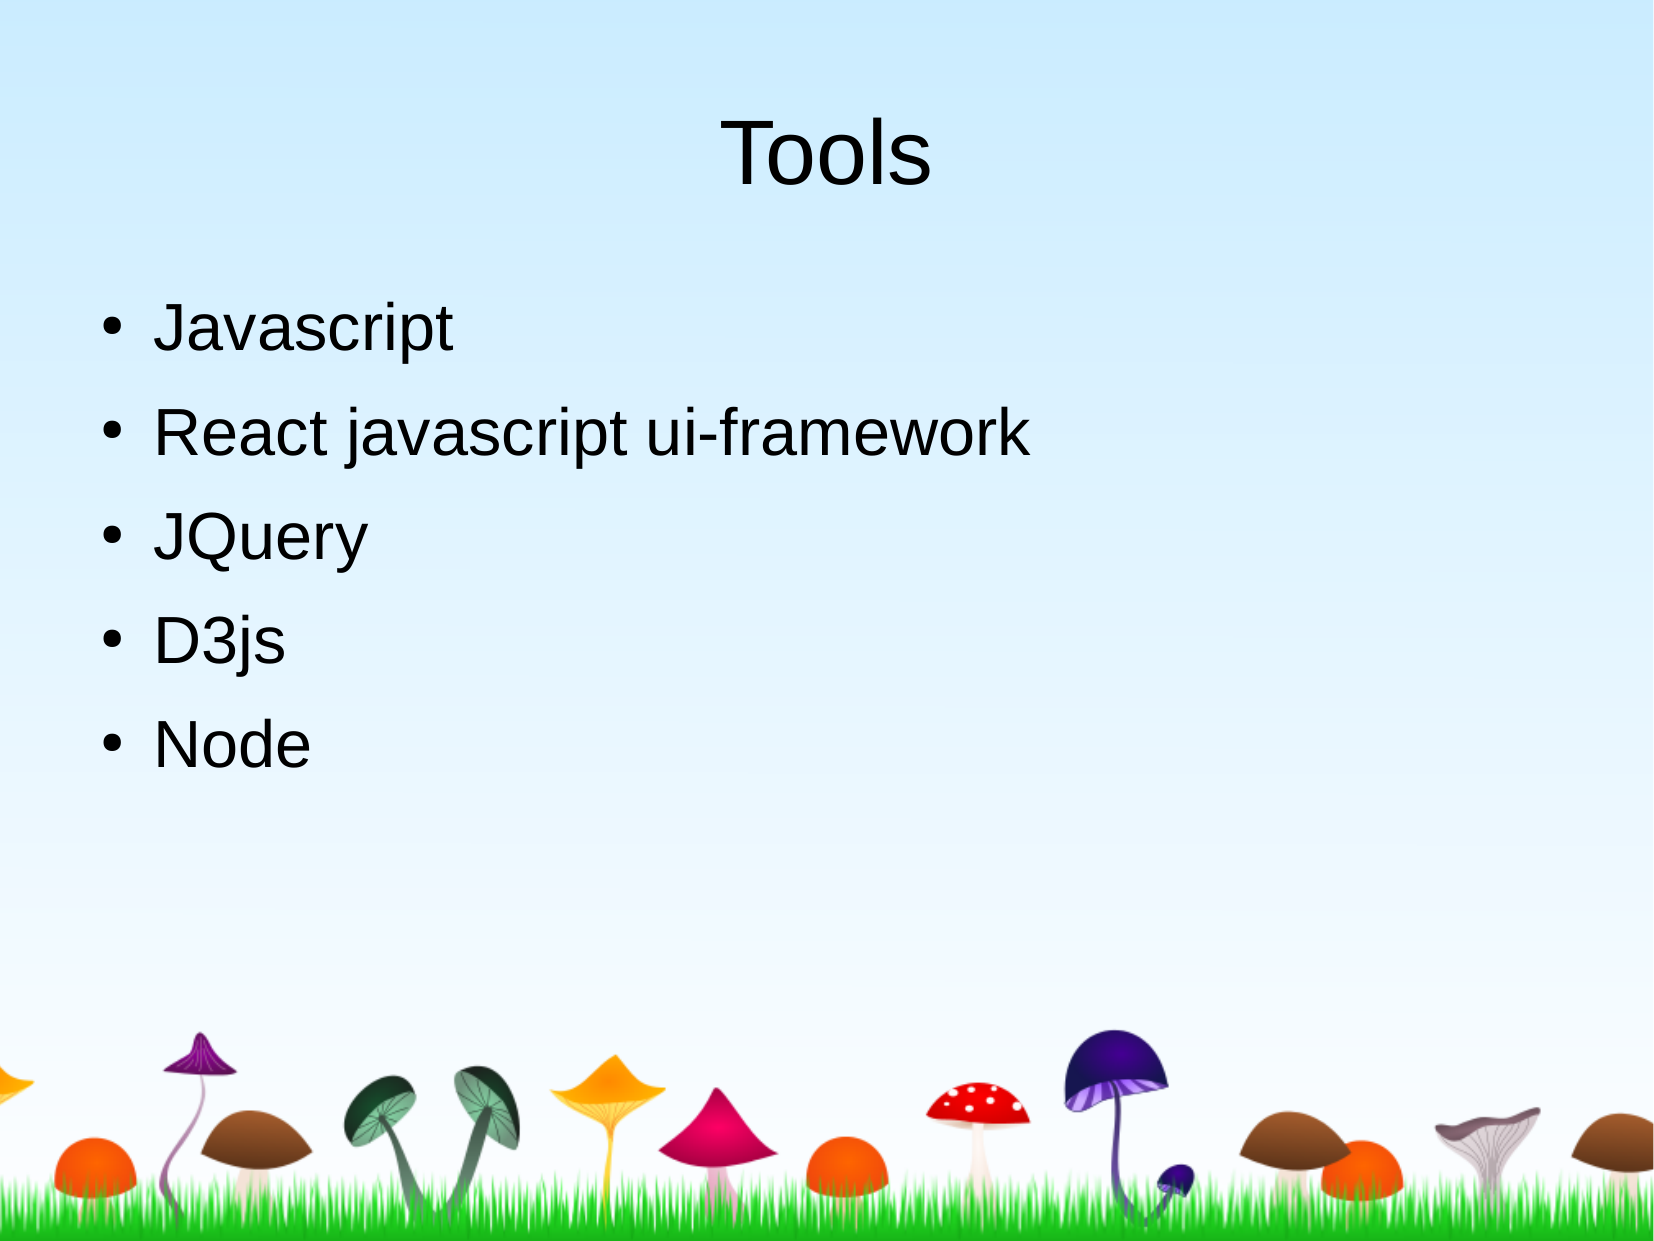

# Tools
Javascript
React javascript ui-framework
JQuery
D3js
Node